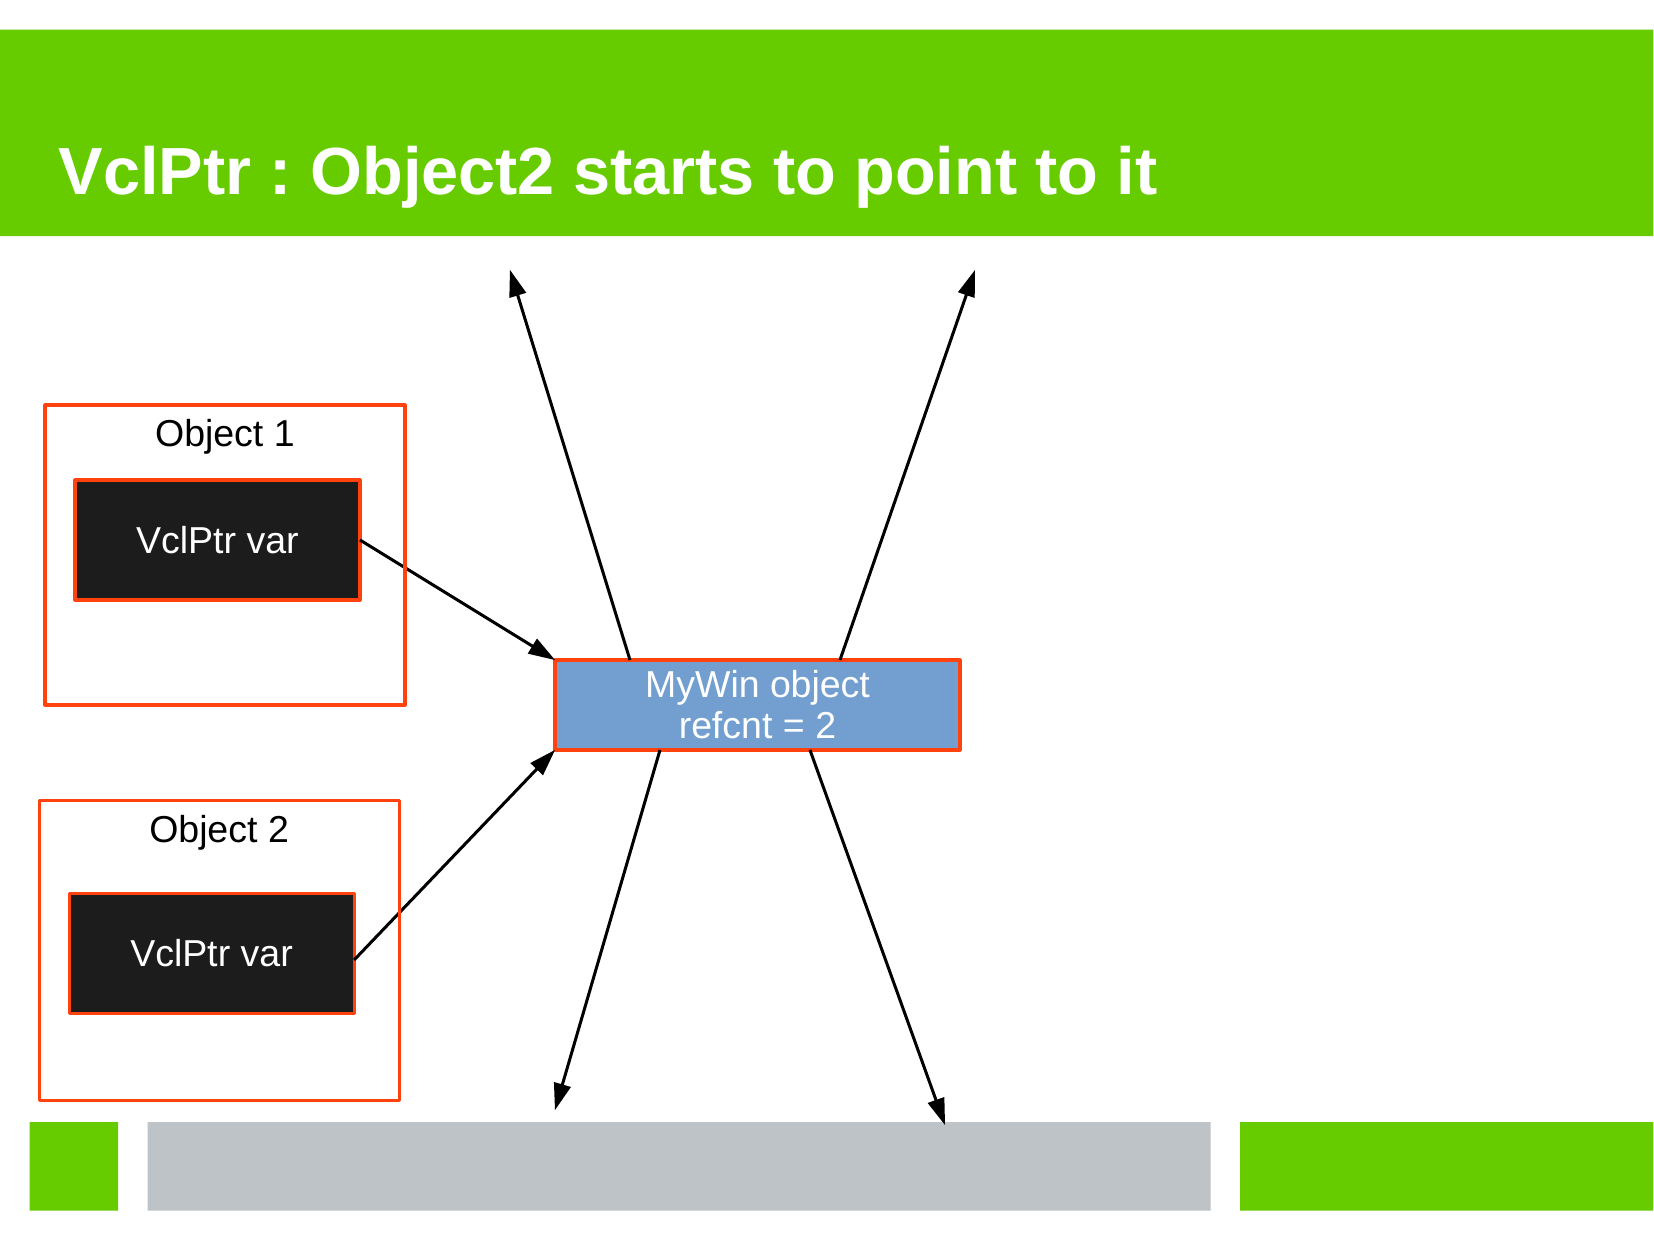

# VclPtr : Object2 starts to point to it
Object 1
VclPtr var
MyWin object
refcnt = 2
Object 2
VclPtr var